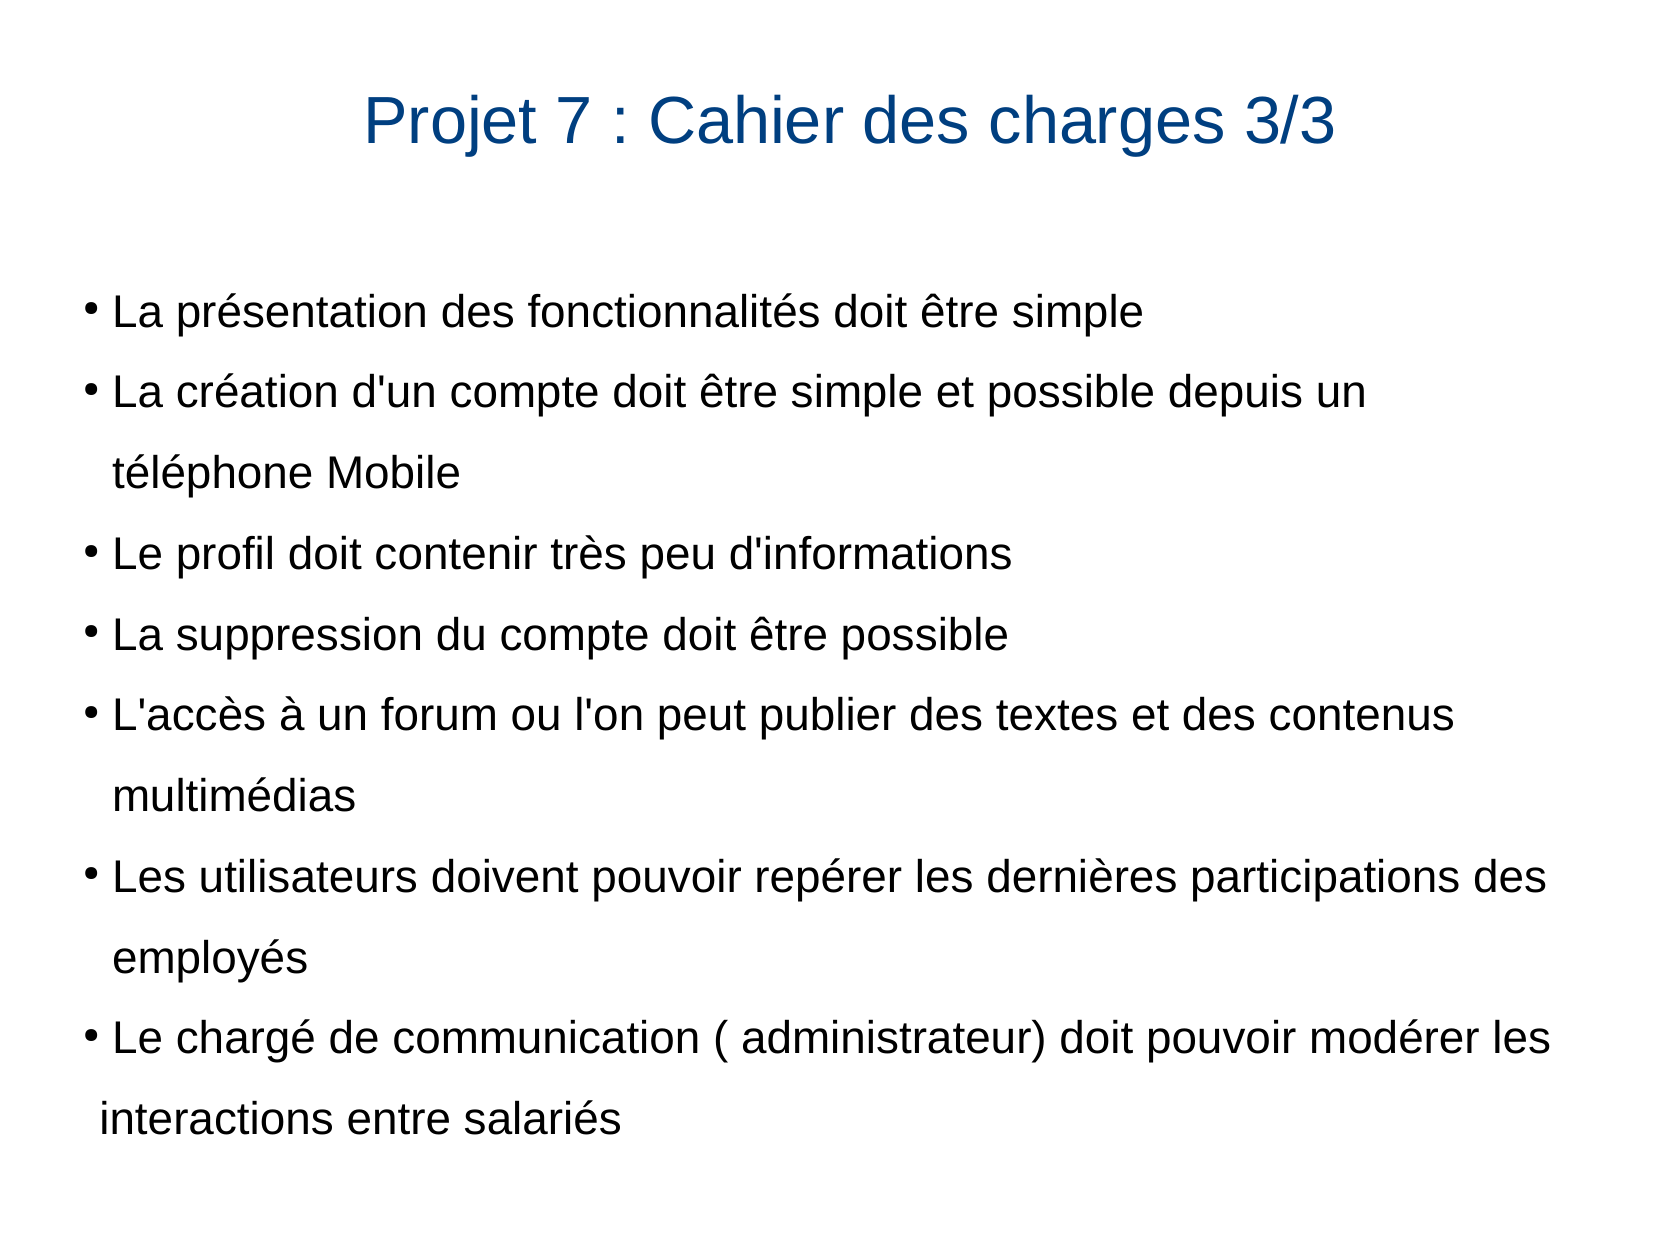

# Projet 7 : Cahier des charges 3/3
 La présentation des fonctionnalités doit être simple
 La création d'un compte doit être simple et possible depuis un
 téléphone Mobile
 Le profil doit contenir très peu d'informations
 La suppression du compte doit être possible
 L'accès à un forum ou l'on peut publier des textes et des contenus
 multimédias
 Les utilisateurs doivent pouvoir repérer les dernières participations des
 employés
 Le chargé de communication ( administrateur) doit pouvoir modérer les
interactions entre salariés